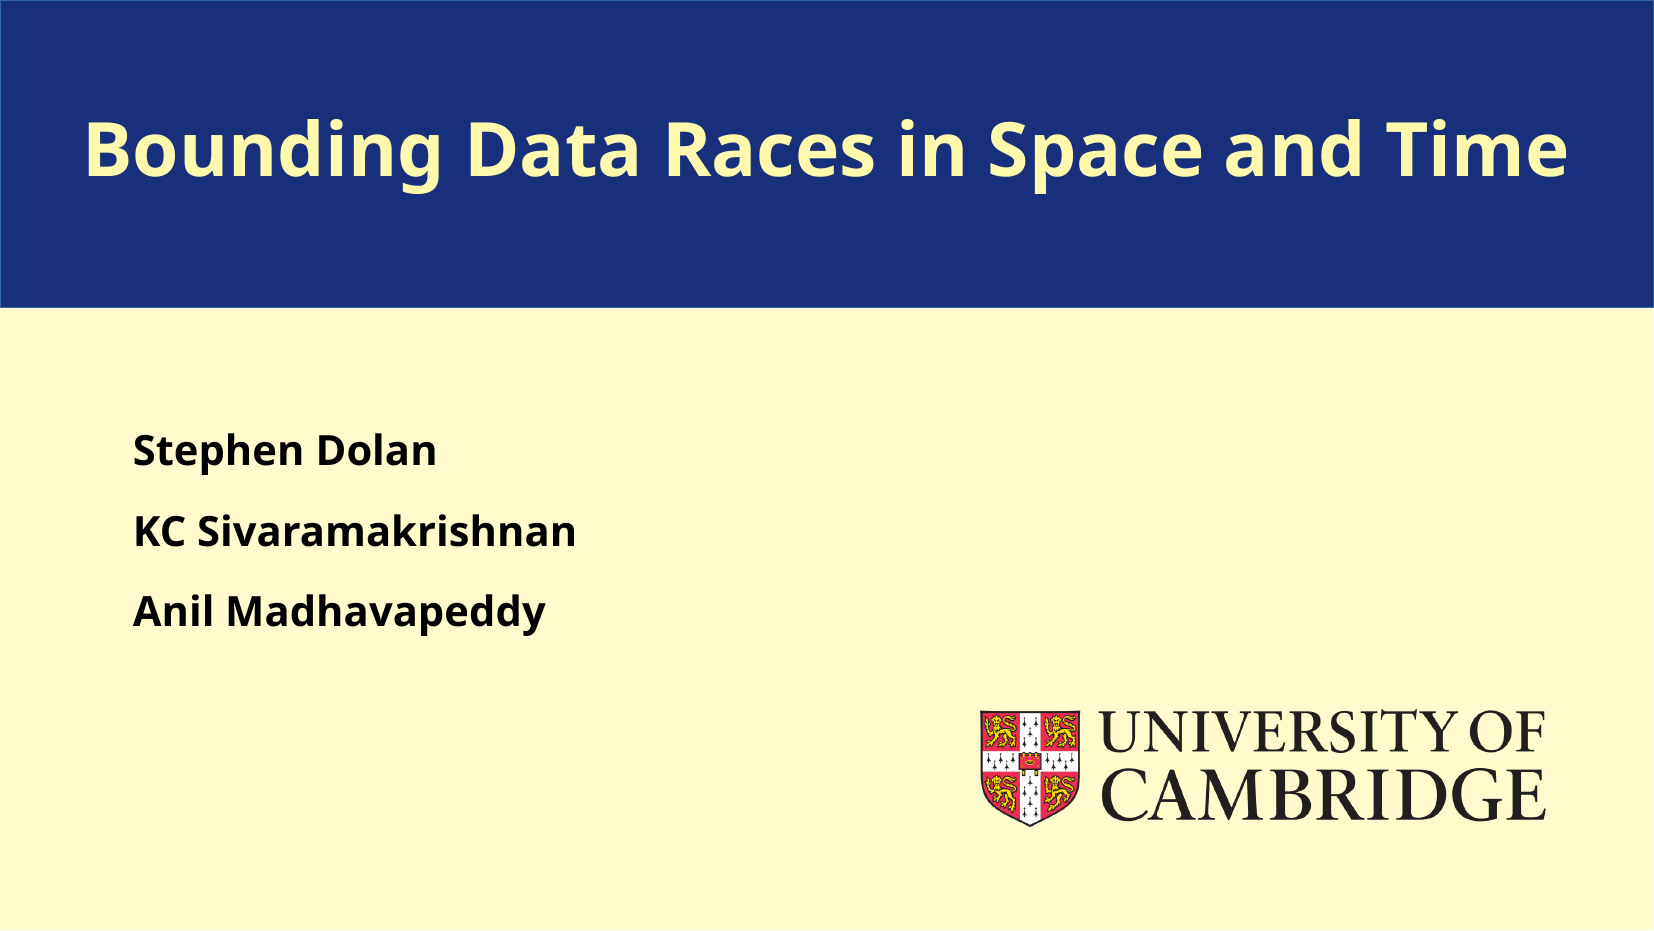

Bounding Data Races in Space and Time
Stephen Dolan
KC Sivaramakrishnan
Anil Madhavapeddy